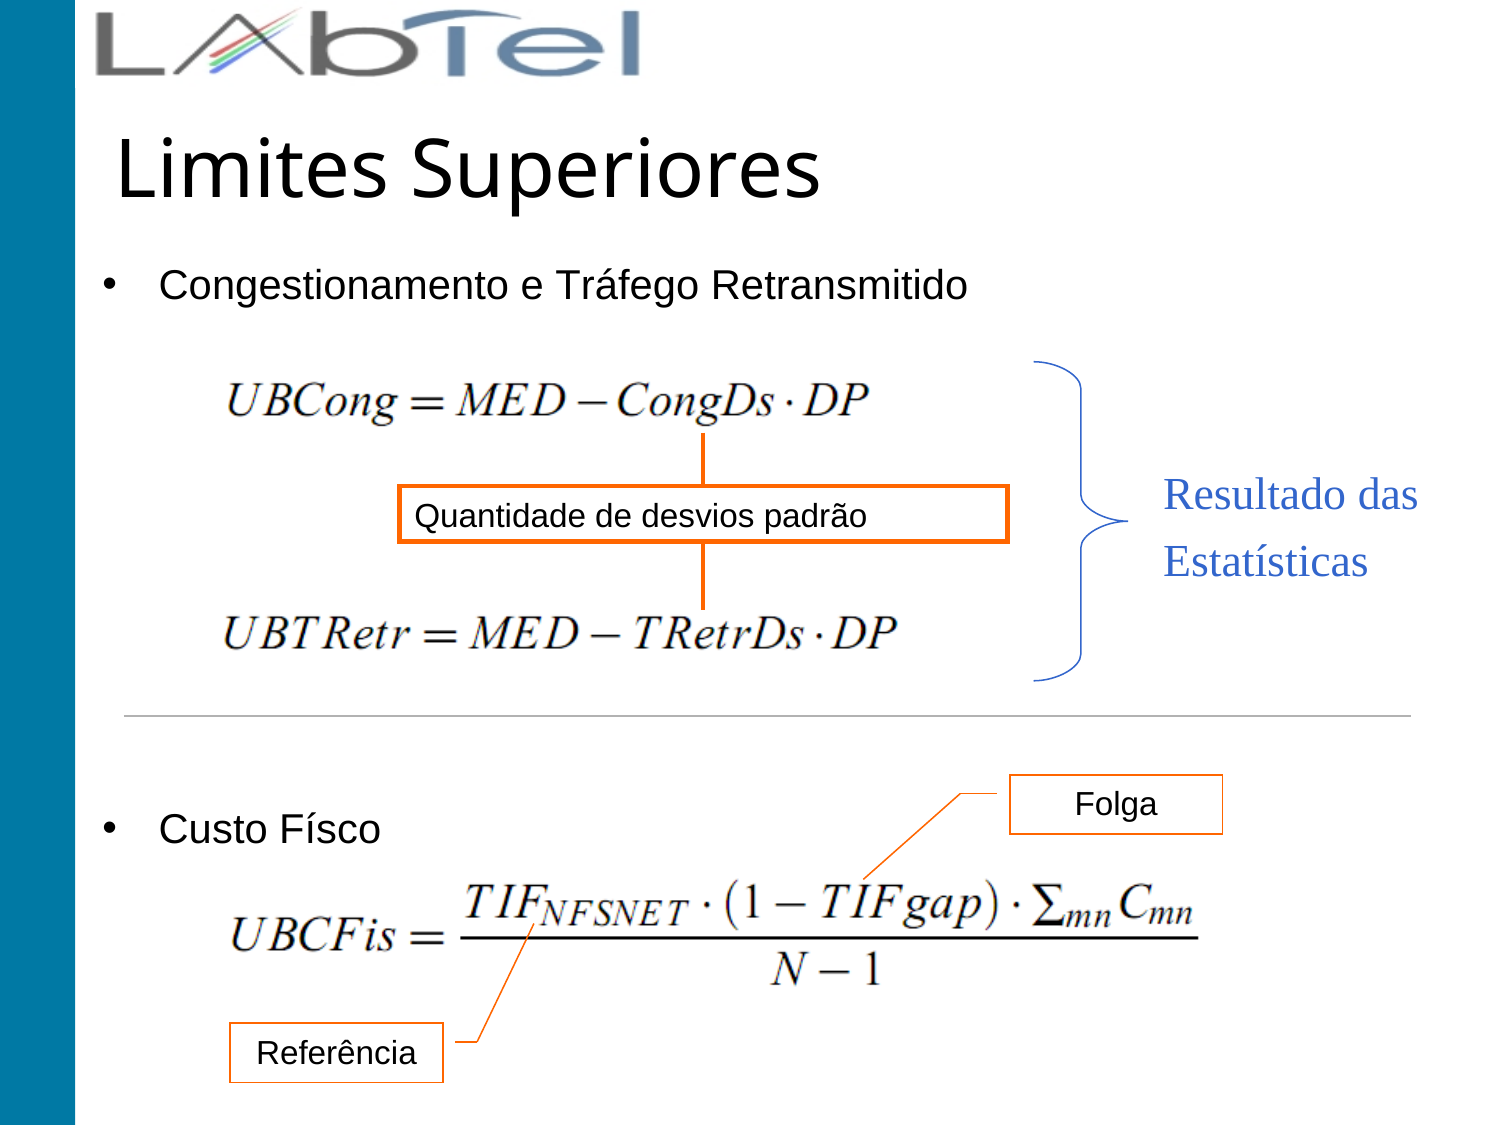

Limites Superiores
Congestionamento e Tráfego Retransmitido
Custo Físco
Quantidade de desvios padrão
Resultado das
Estatísticas
Folga
Referência